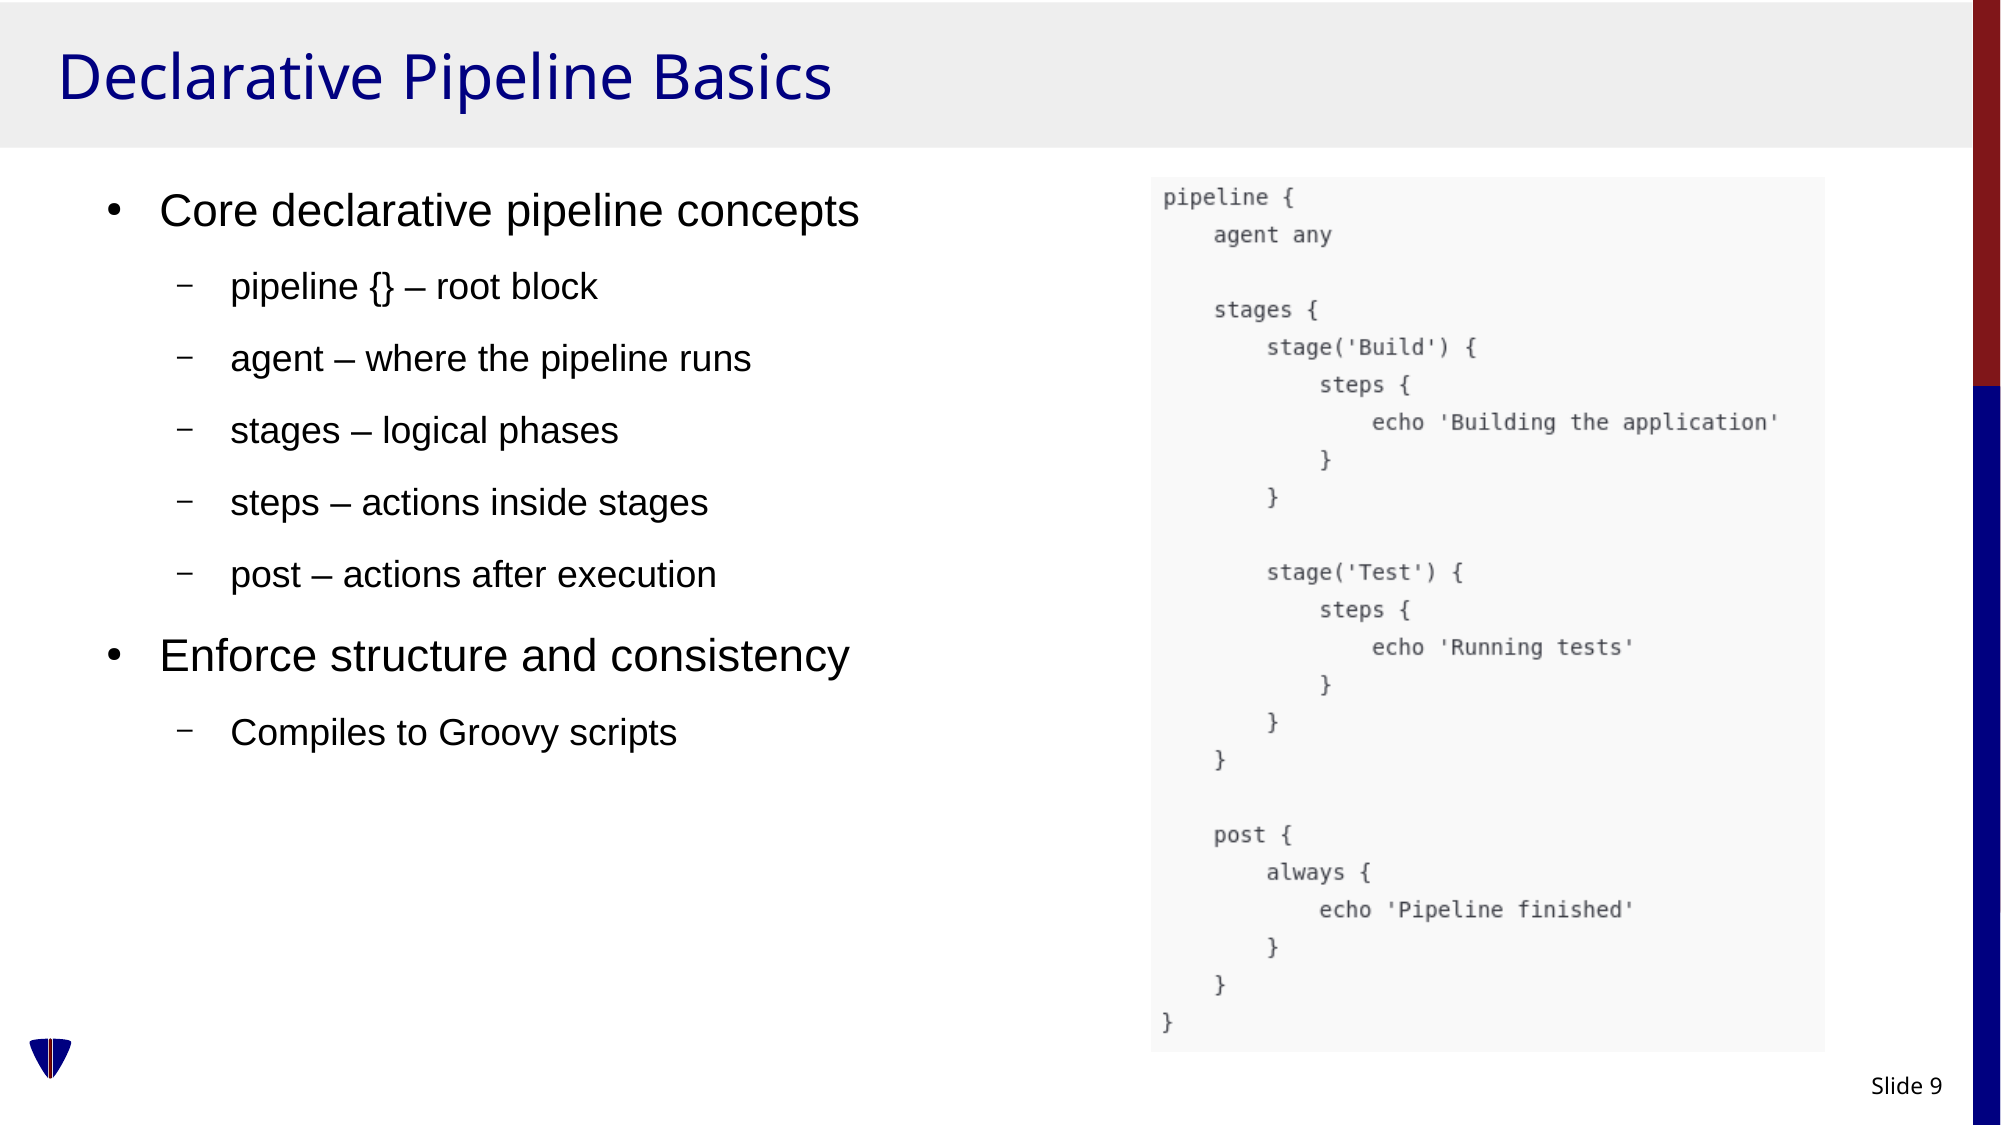

# Declarative Pipeline Basics
Core declarative pipeline concepts
pipeline {} – root block
agent – where the pipeline runs
stages – logical phases
steps – actions inside stages
post – actions after execution
Enforce structure and consistency
Compiles to Groovy scripts